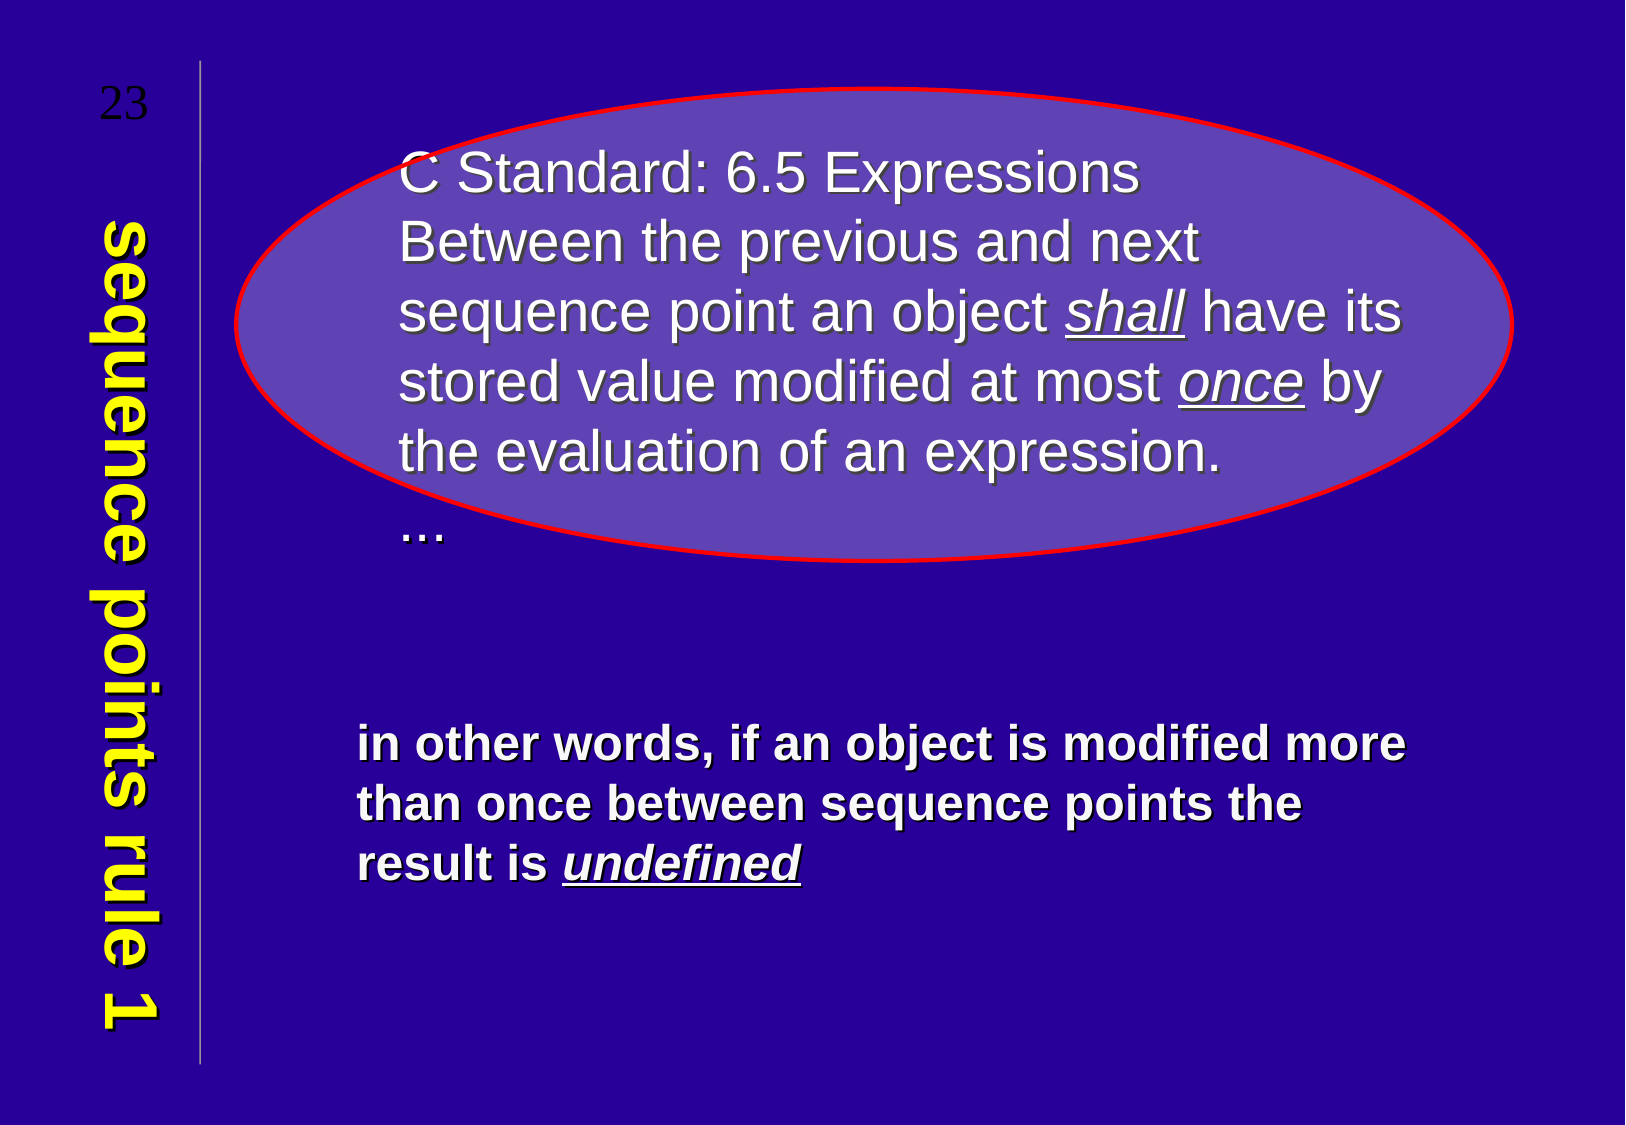

23
C Standard: 6.5 Expressions
Between the previous and next sequence point an object shall have its stored value modified at most once by the evaluation of an expression.
...
# sequence points rule 1
in other words, if an object is modified more than once between sequence points the result is undefined